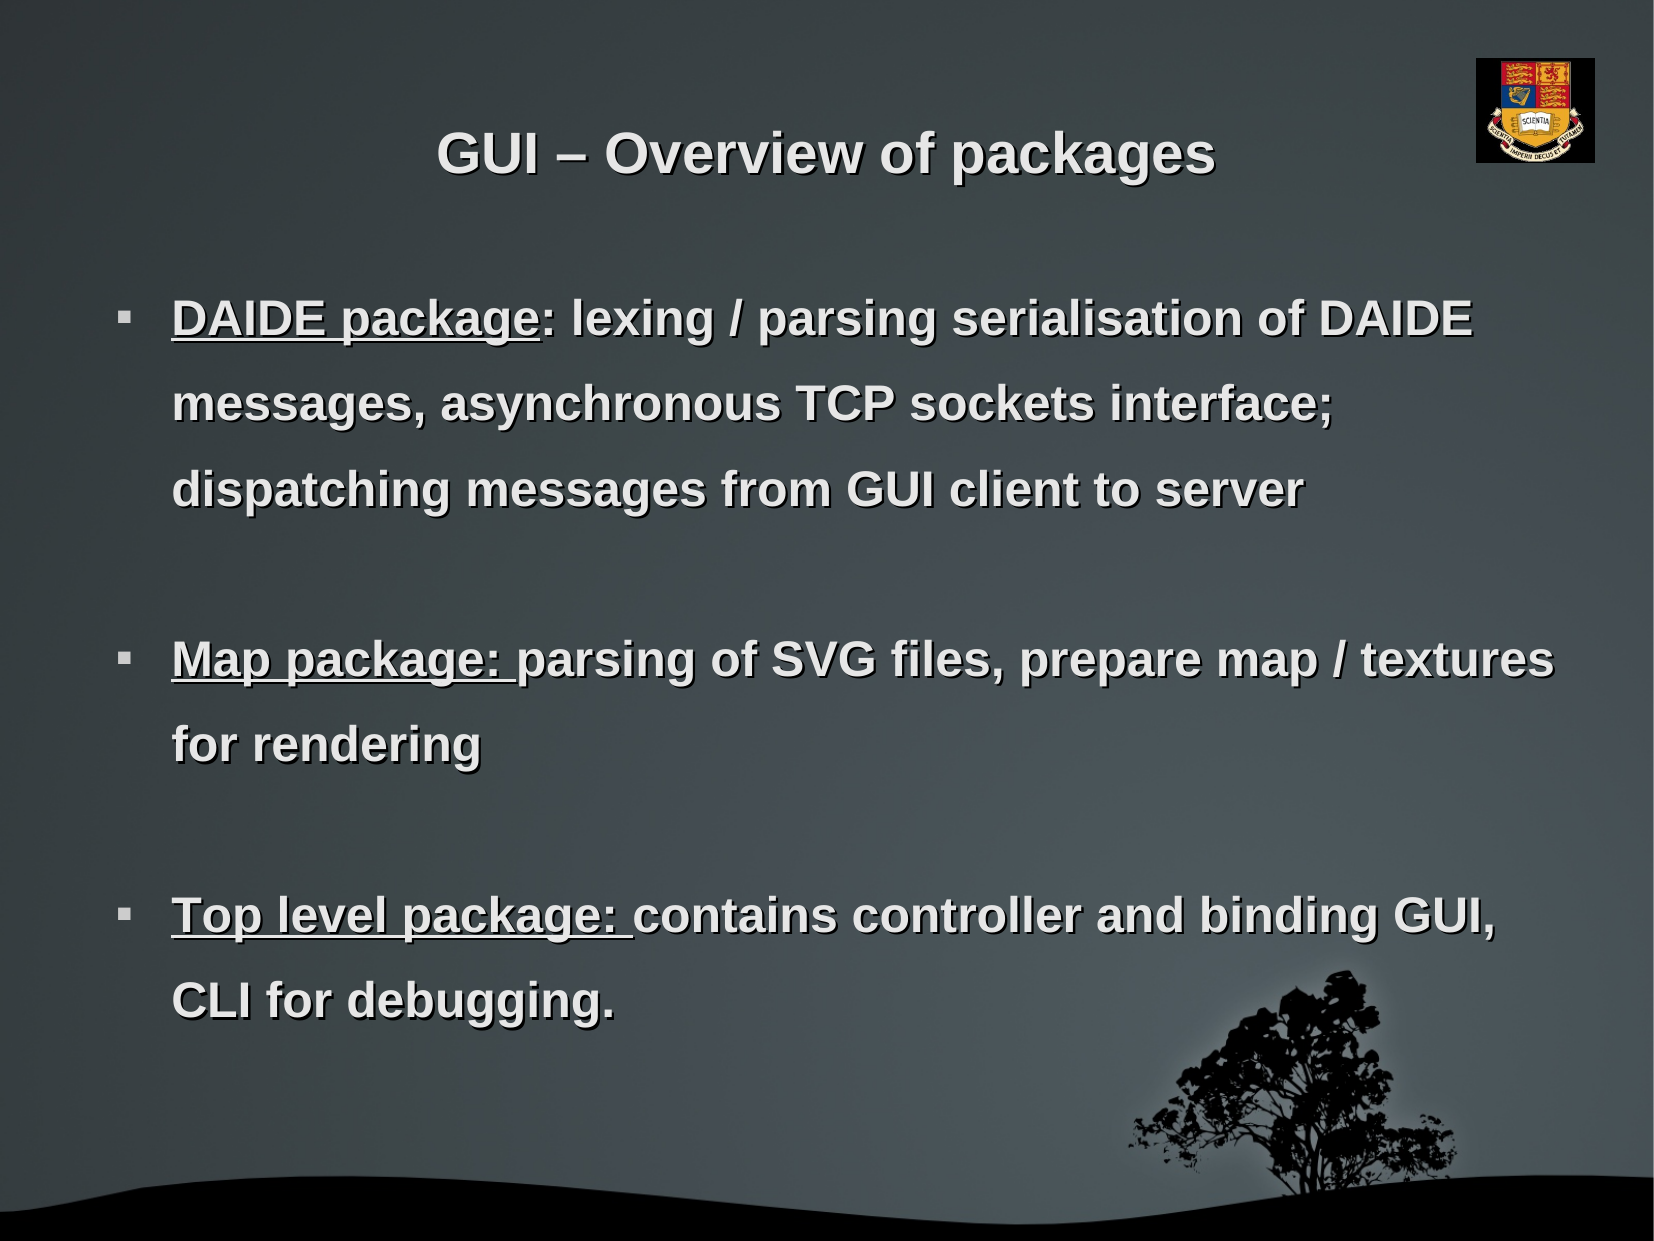

# GUI – Overview of packages
DAIDE package: lexing / parsing serialisation of DAIDE
messages, asynchronous TCP sockets interface;
dispatching messages from GUI client to server
Map package: parsing of SVG files, prepare map / textures
for rendering
Top level package: contains controller and binding GUI,
CLI for debugging.